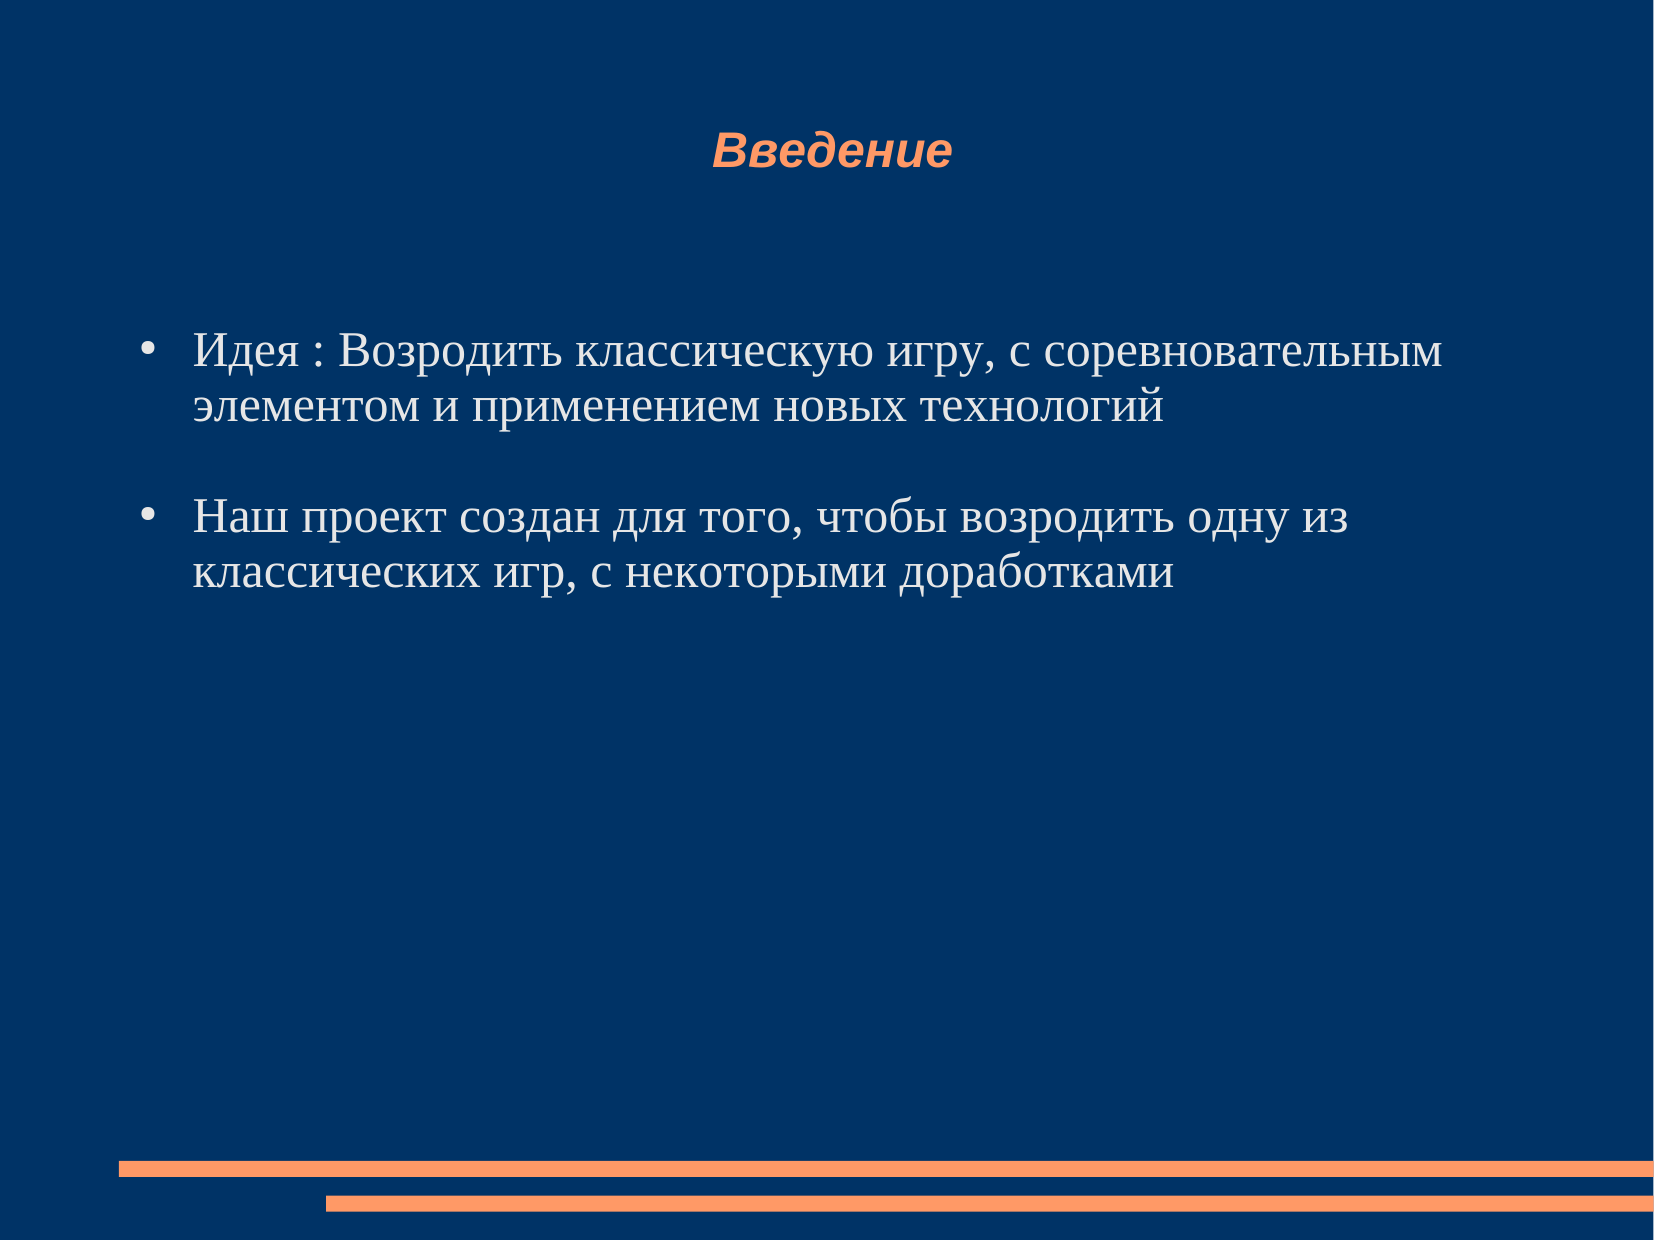

# Введение
Идея : Возродить классическую игру, с соревновательным элементом и применением новых технологий
Наш проект создан для того, чтобы возродить одну из классических игр, с некоторыми доработками